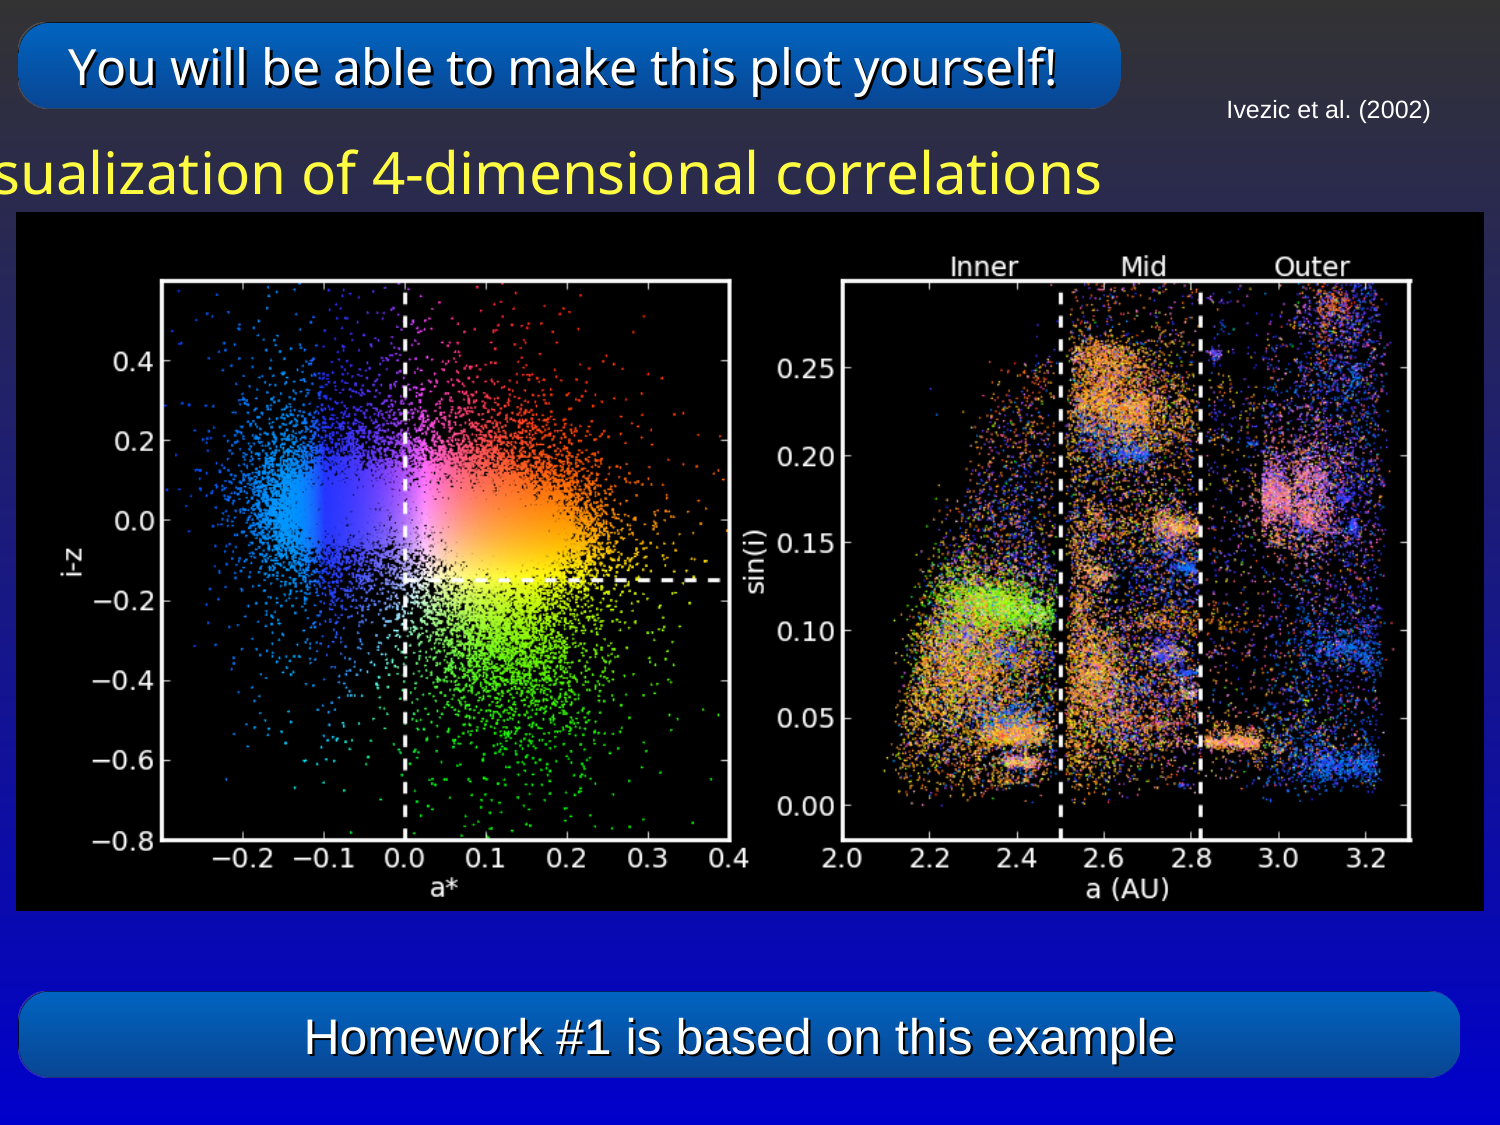

You will be able to make this plot yourself!
Ivezic et al. (2002)
Visualization of 4-dimensional correlations
Homework #1 is based on this example